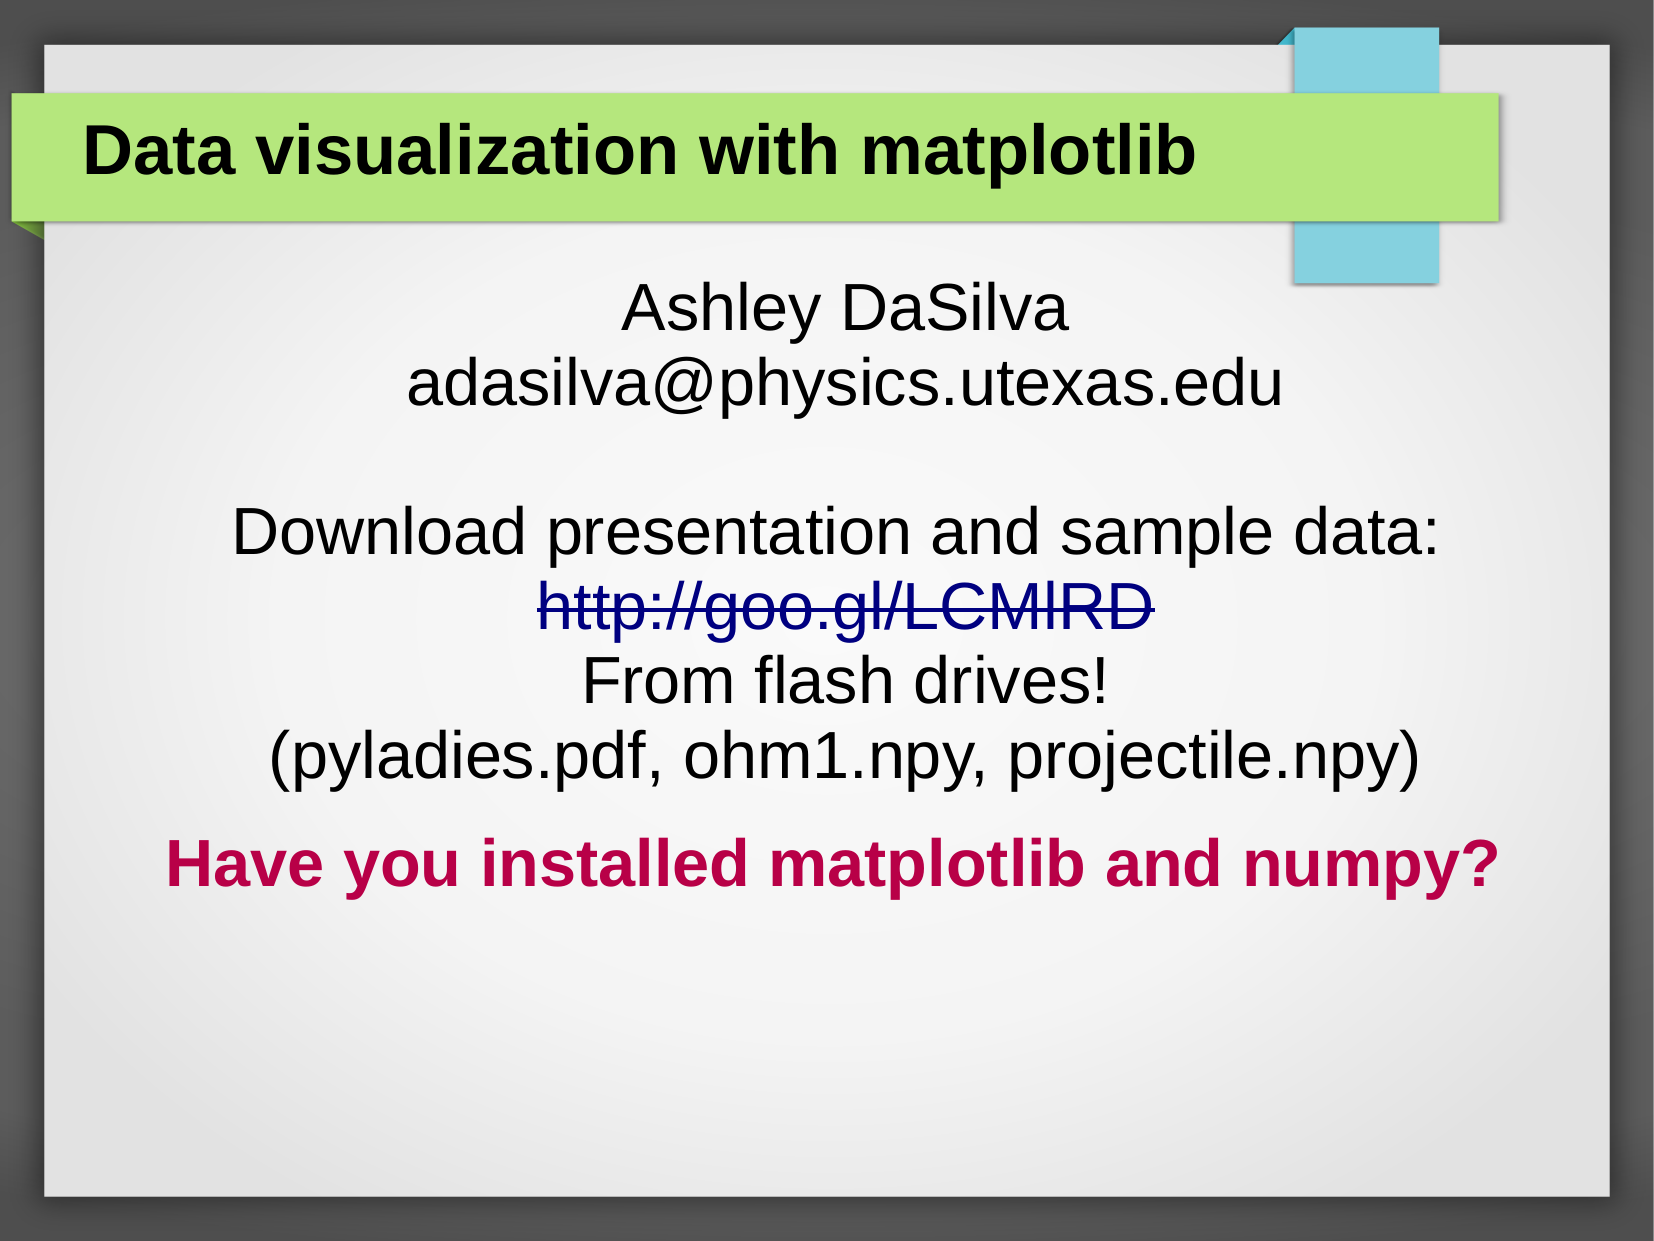

# Data visualization with matplotlib
Ashley DaSilva
adasilva@physics.utexas.edu
Download presentation and sample data: http://goo.gl/LCMlRD
From flash drives!
(pyladies.pdf, ohm1.npy, projectile.npy)
Have you installed matplotlib and numpy?